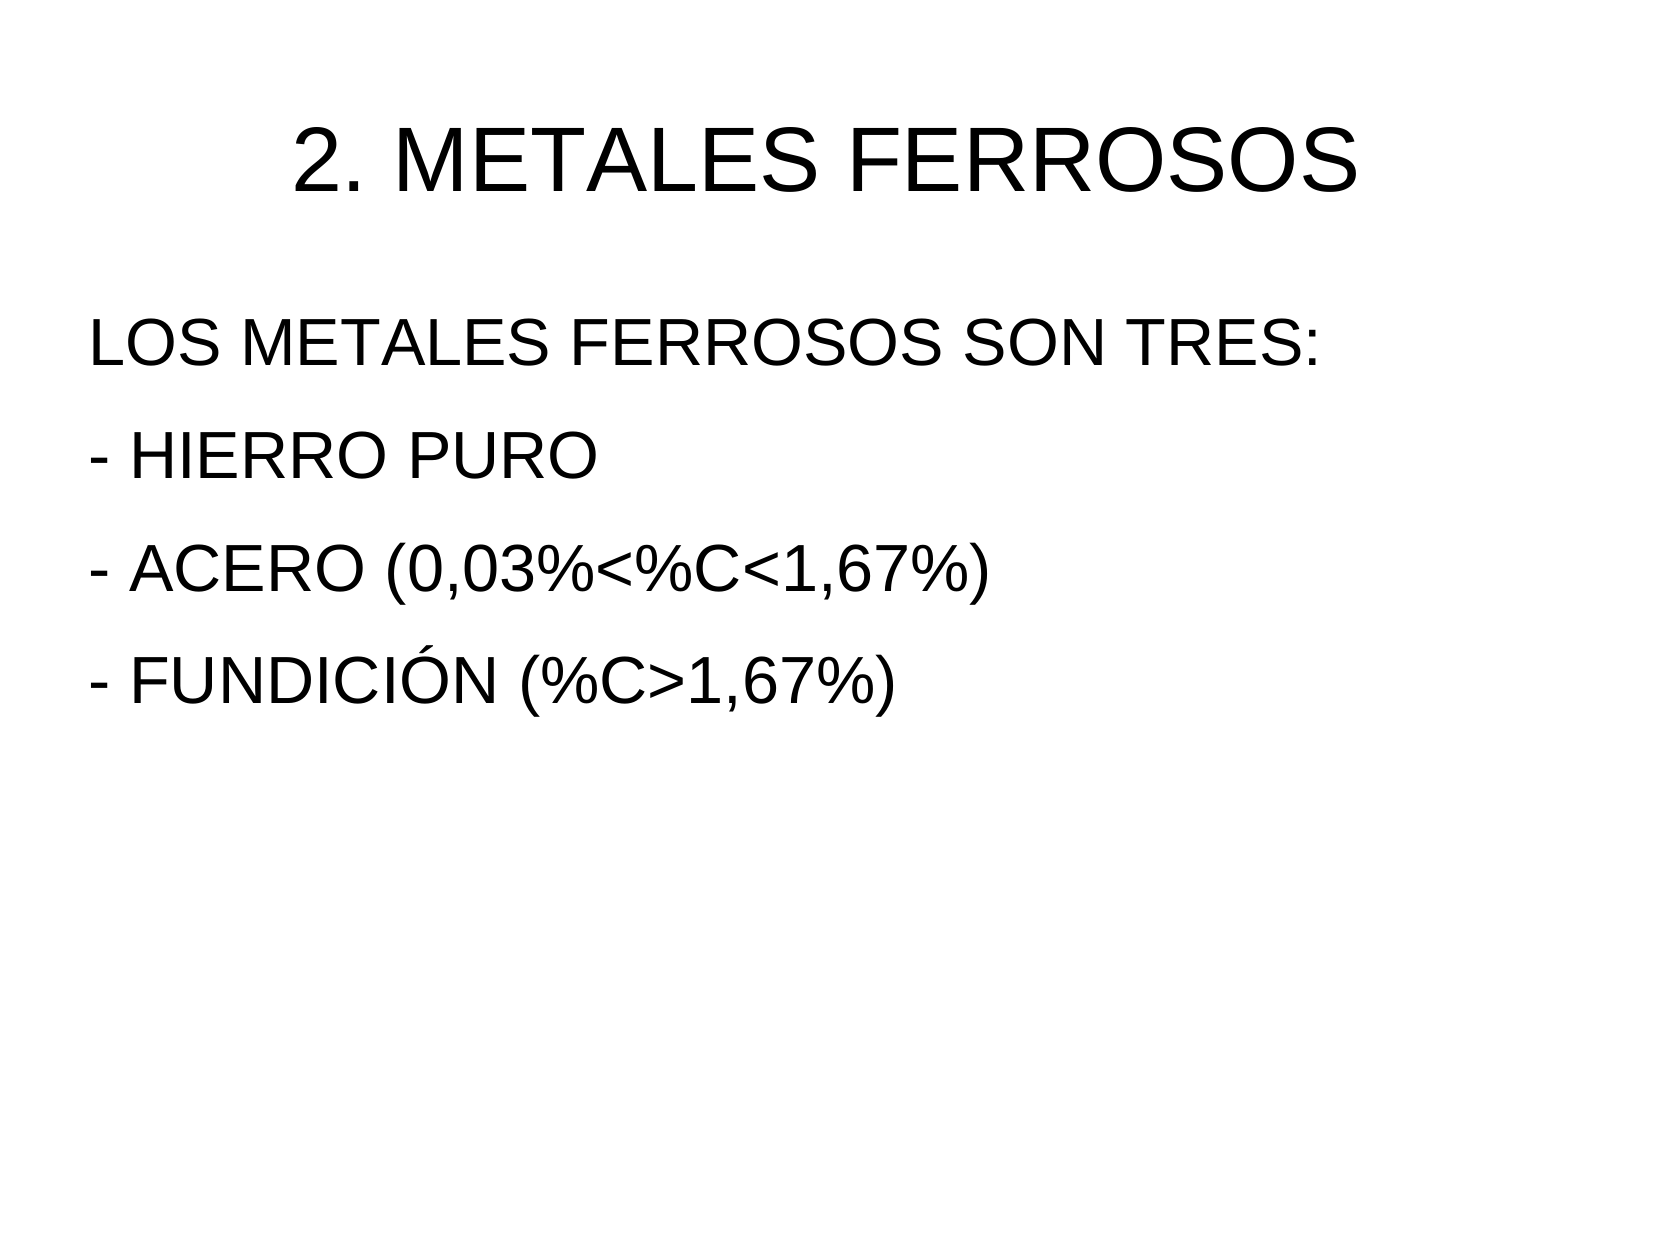

# 2. METALES FERROSOS
LOS METALES FERROSOS SON TRES:
- HIERRO PURO
- ACERO (0,03%<%C<1,67%)
- FUNDICIÓN (%C>1,67%)